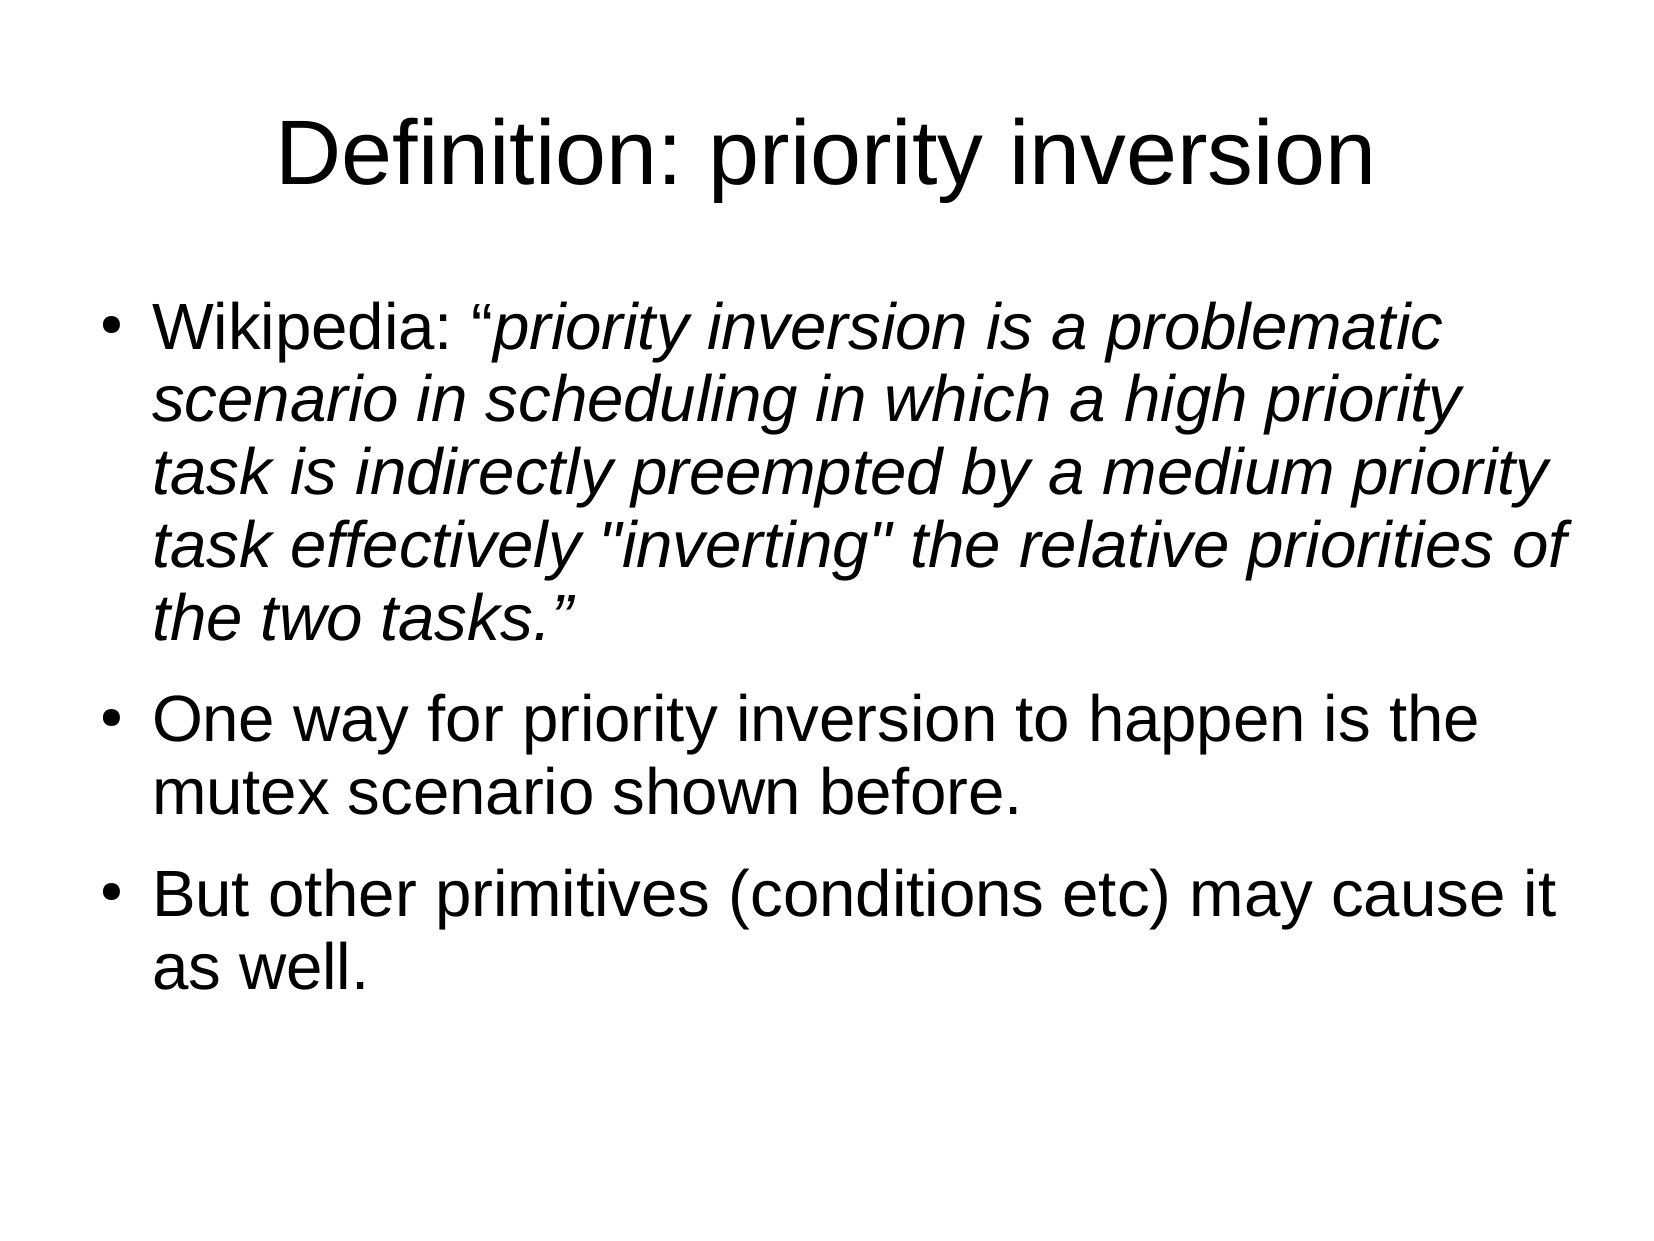

# Definition: priority inversion
Wikipedia: “priority inversion is a problematic scenario in scheduling in which a high priority task is indirectly preempted by a medium priority task effectively "inverting" the relative priorities of the two tasks.”
One way for priority inversion to happen is the mutex scenario shown before.
But other primitives (conditions etc) may cause it as well.